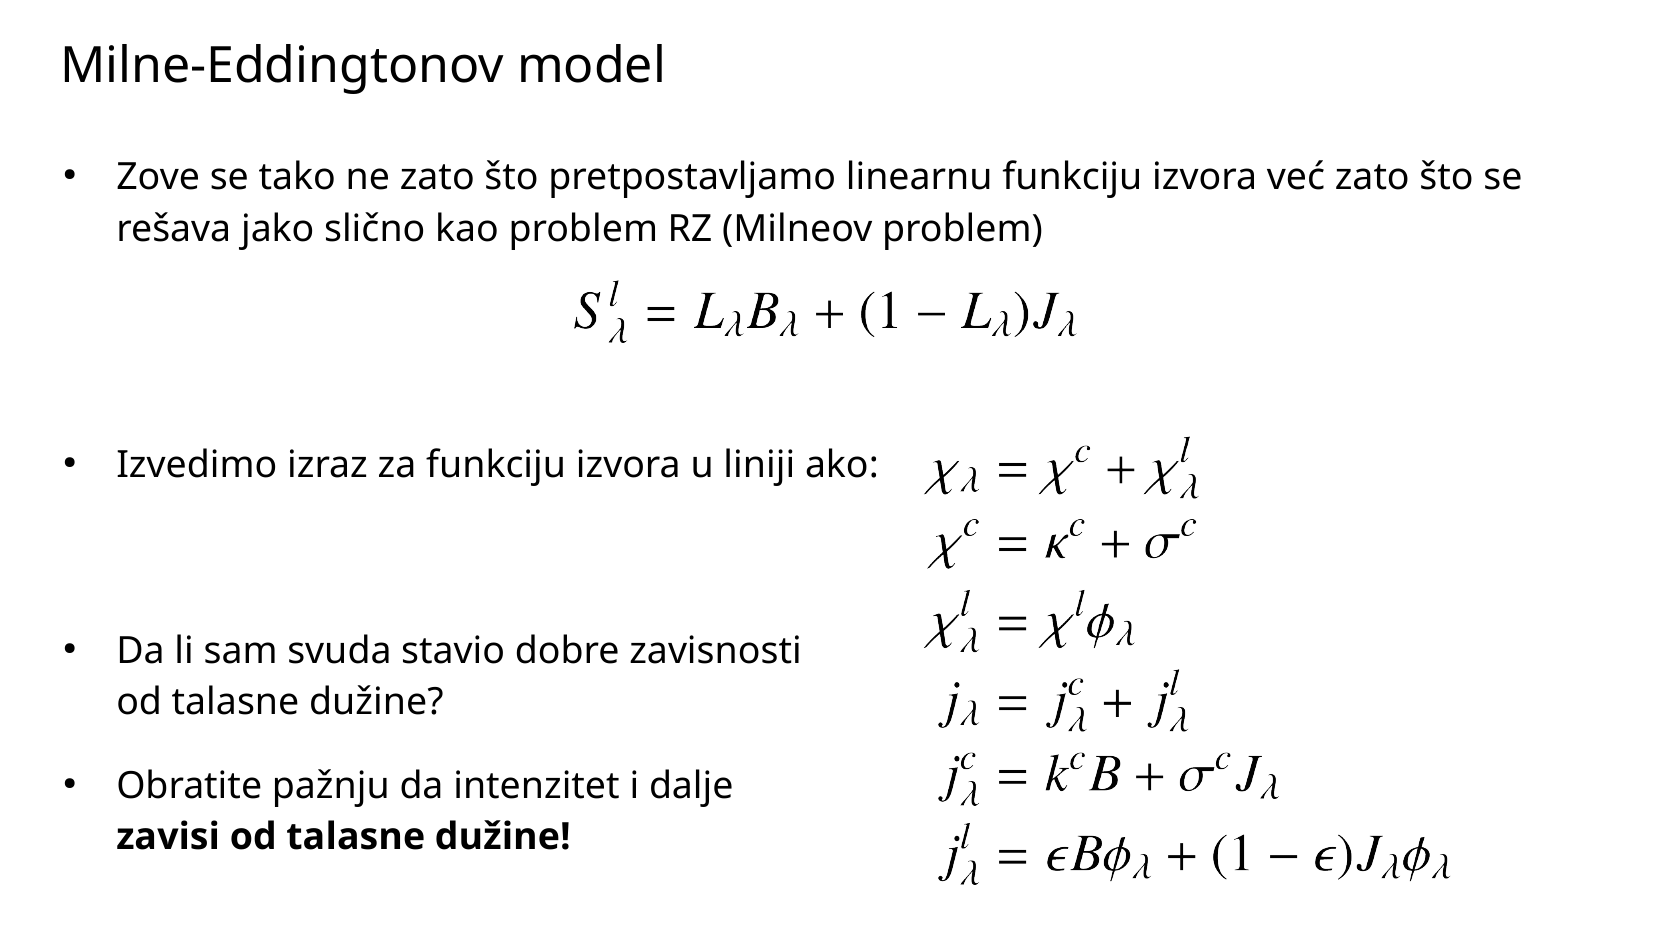

# Milne-Eddingtonov model
Zove se tako ne zato što pretpostavljamo linearnu funkciju izvora već zato što se rešava jako slično kao problem RZ (Milneov problem)
Izvedimo izraz za funkciju izvora u liniji ako:
Da li sam svuda stavio dobre zavisnosti
od talasne dužine?
Obratite pažnju da intenzitet i dalje
zavisi od talasne dužine!